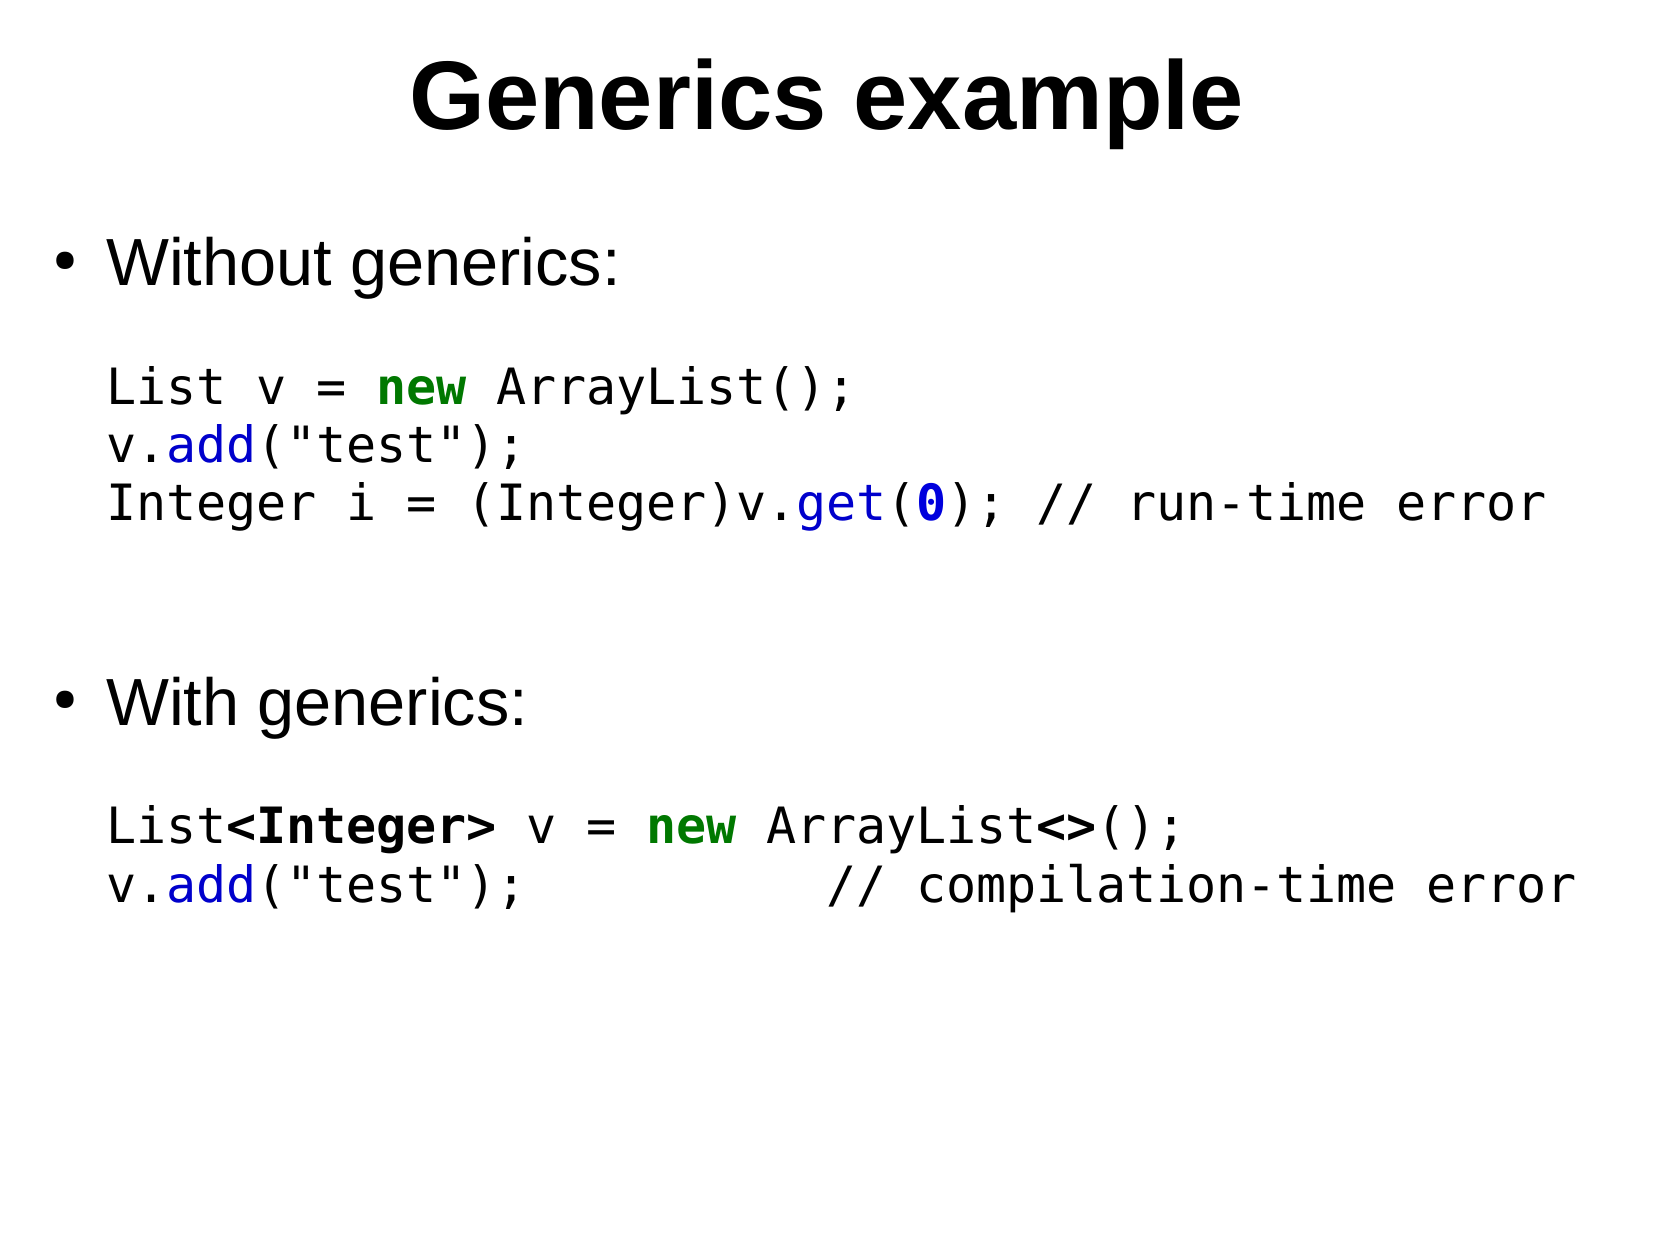

# Generics example
Without generics:
List v = new ArrayList();
v.add("test");
Integer i = (Integer)v.get(0); // run-time error
With generics:
List<Integer> v = new ArrayList<>();
v.add("test"); // compilation-time error